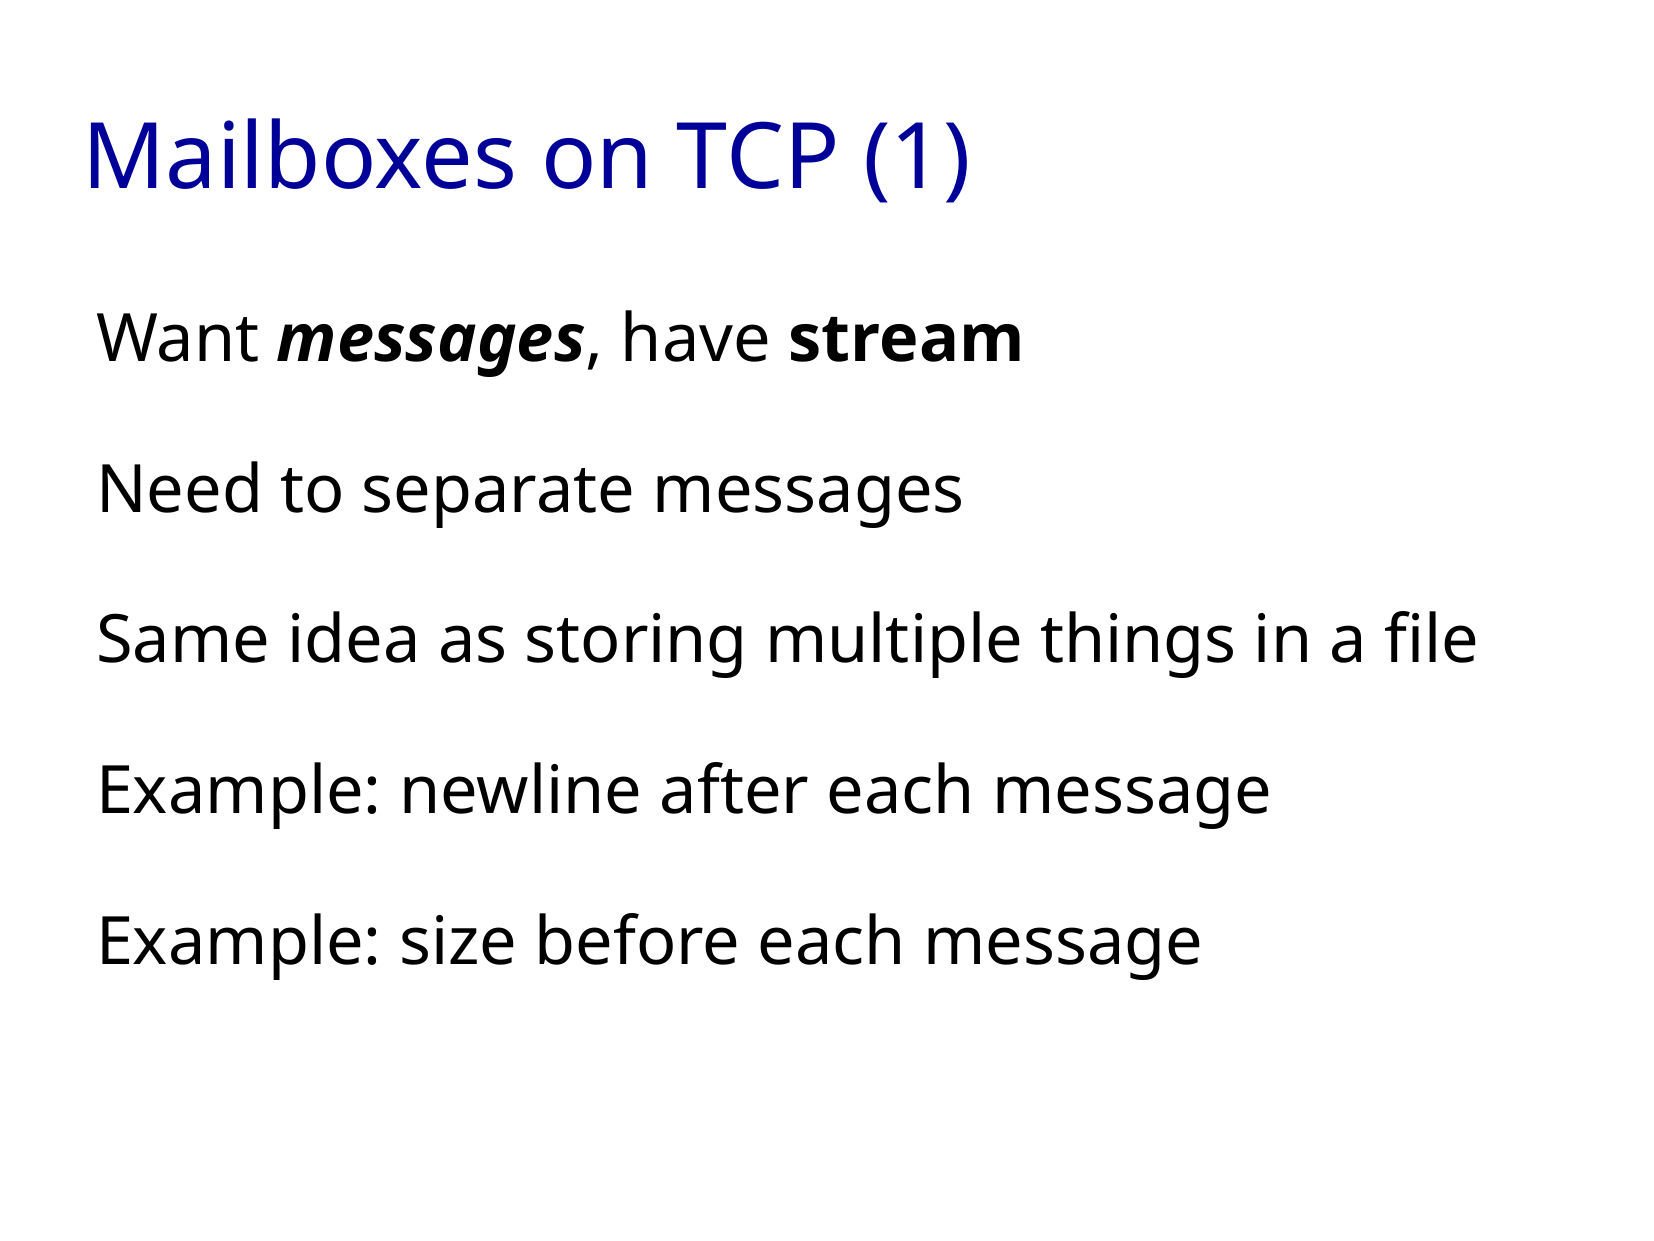

# Mailboxes on TCP (1)
Want messages, have stream
Need to separate messages
Same idea as storing multiple things in a file
Example: newline after each message
Example: size before each message